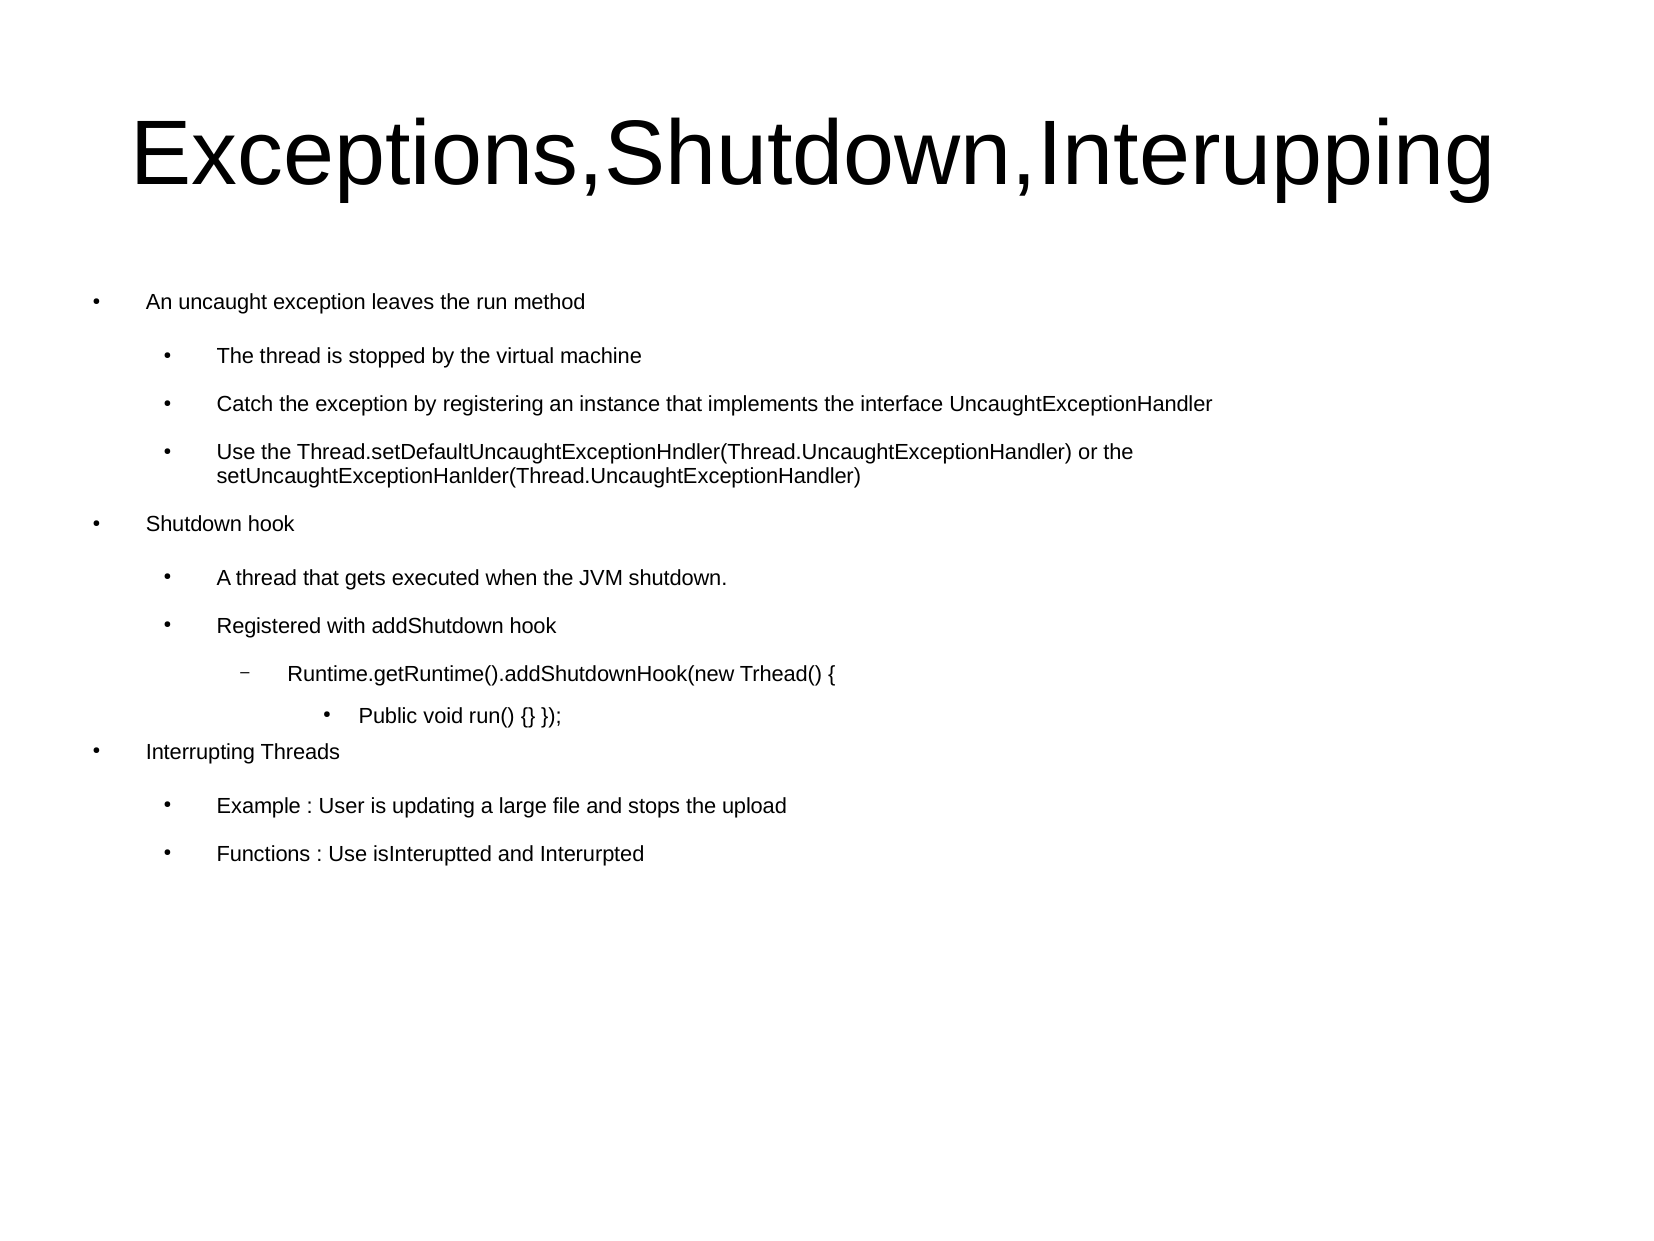

# Exceptions,Shutdown,Interupping
An uncaught exception leaves the run method
The thread is stopped by the virtual machine
Catch the exception by registering an instance that implements the interface UncaughtExceptionHandler
Use the Thread.setDefaultUncaughtExceptionHndler(Thread.UncaughtExceptionHandler) or the setUncaughtExceptionHanlder(Thread.UncaughtExceptionHandler)
Shutdown hook
A thread that gets executed when the JVM shutdown.
Registered with addShutdown hook
Runtime.getRuntime().addShutdownHook(new Trhead() {
Public void run() {} });
Interrupting Threads
Example : User is updating a large file and stops the upload
Functions : Use isInteruptted and Interurpted